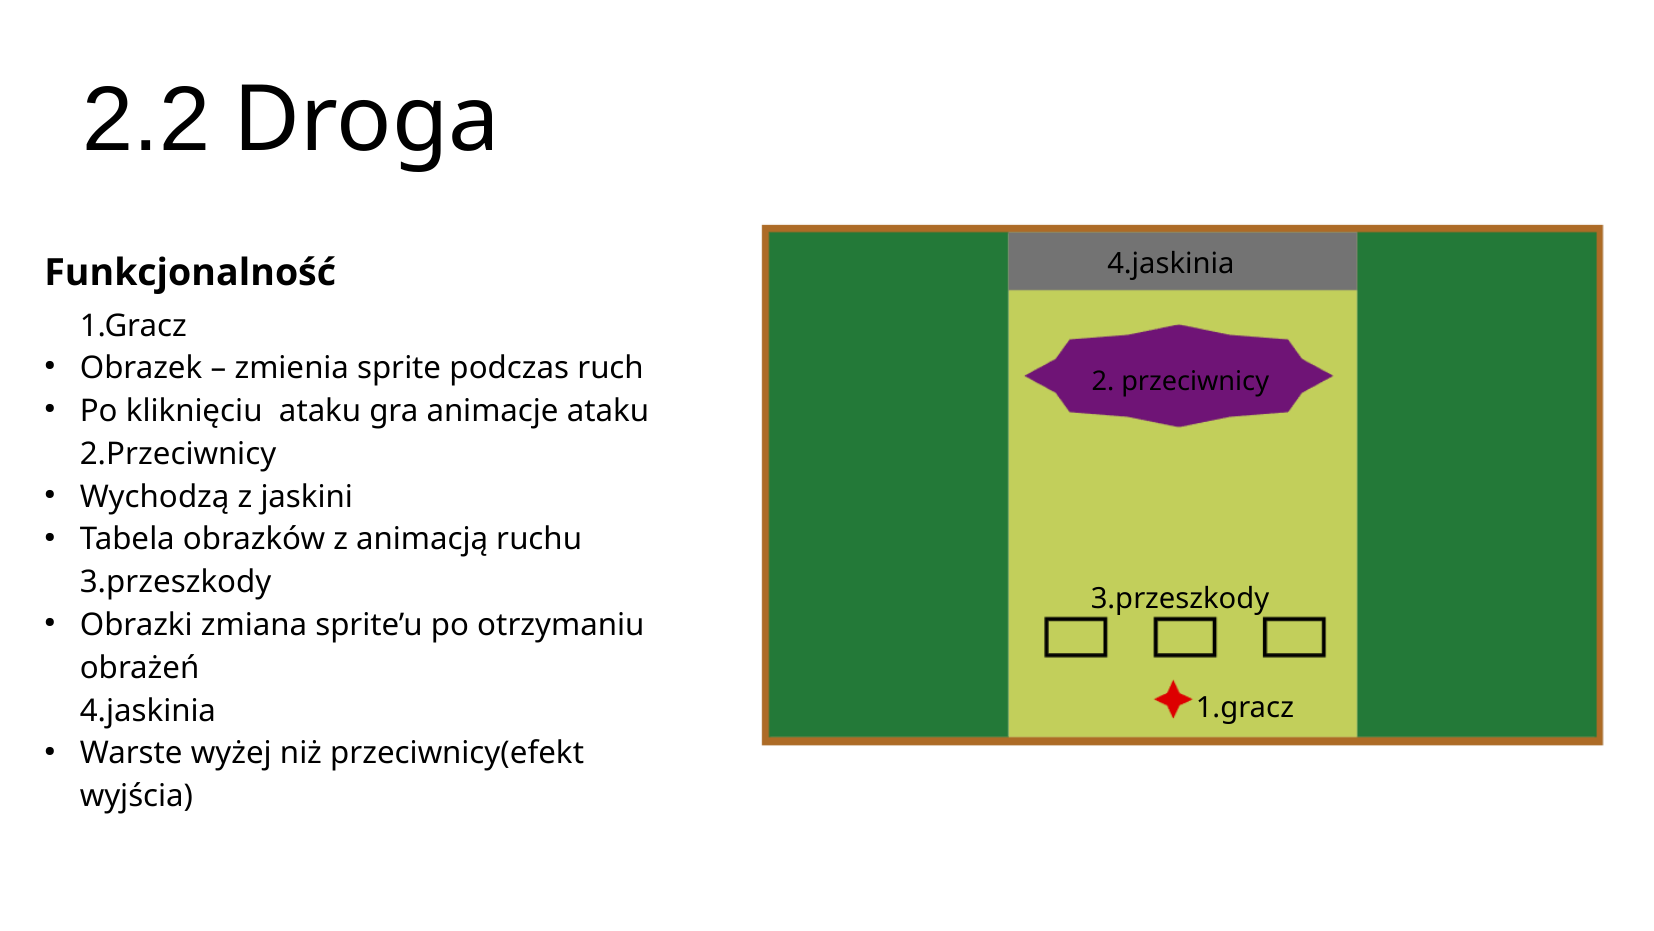

# 2.2 Droga
4.jaskinia
Funkcjonalność
1.Gracz
Obrazek – zmienia sprite podczas ruch
Po kliknięciu ataku gra animacje ataku
2.Przeciwnicy
Wychodzą z jaskini
Tabela obrazków z animacją ruchu
3.przeszkody
Obrazki zmiana sprite’u po otrzymaniu obrażeń
4.jaskinia
Warste wyżej niż przeciwnicy(efekt wyjścia)
2. przeciwnicy
3.przeszkody
1.gracz